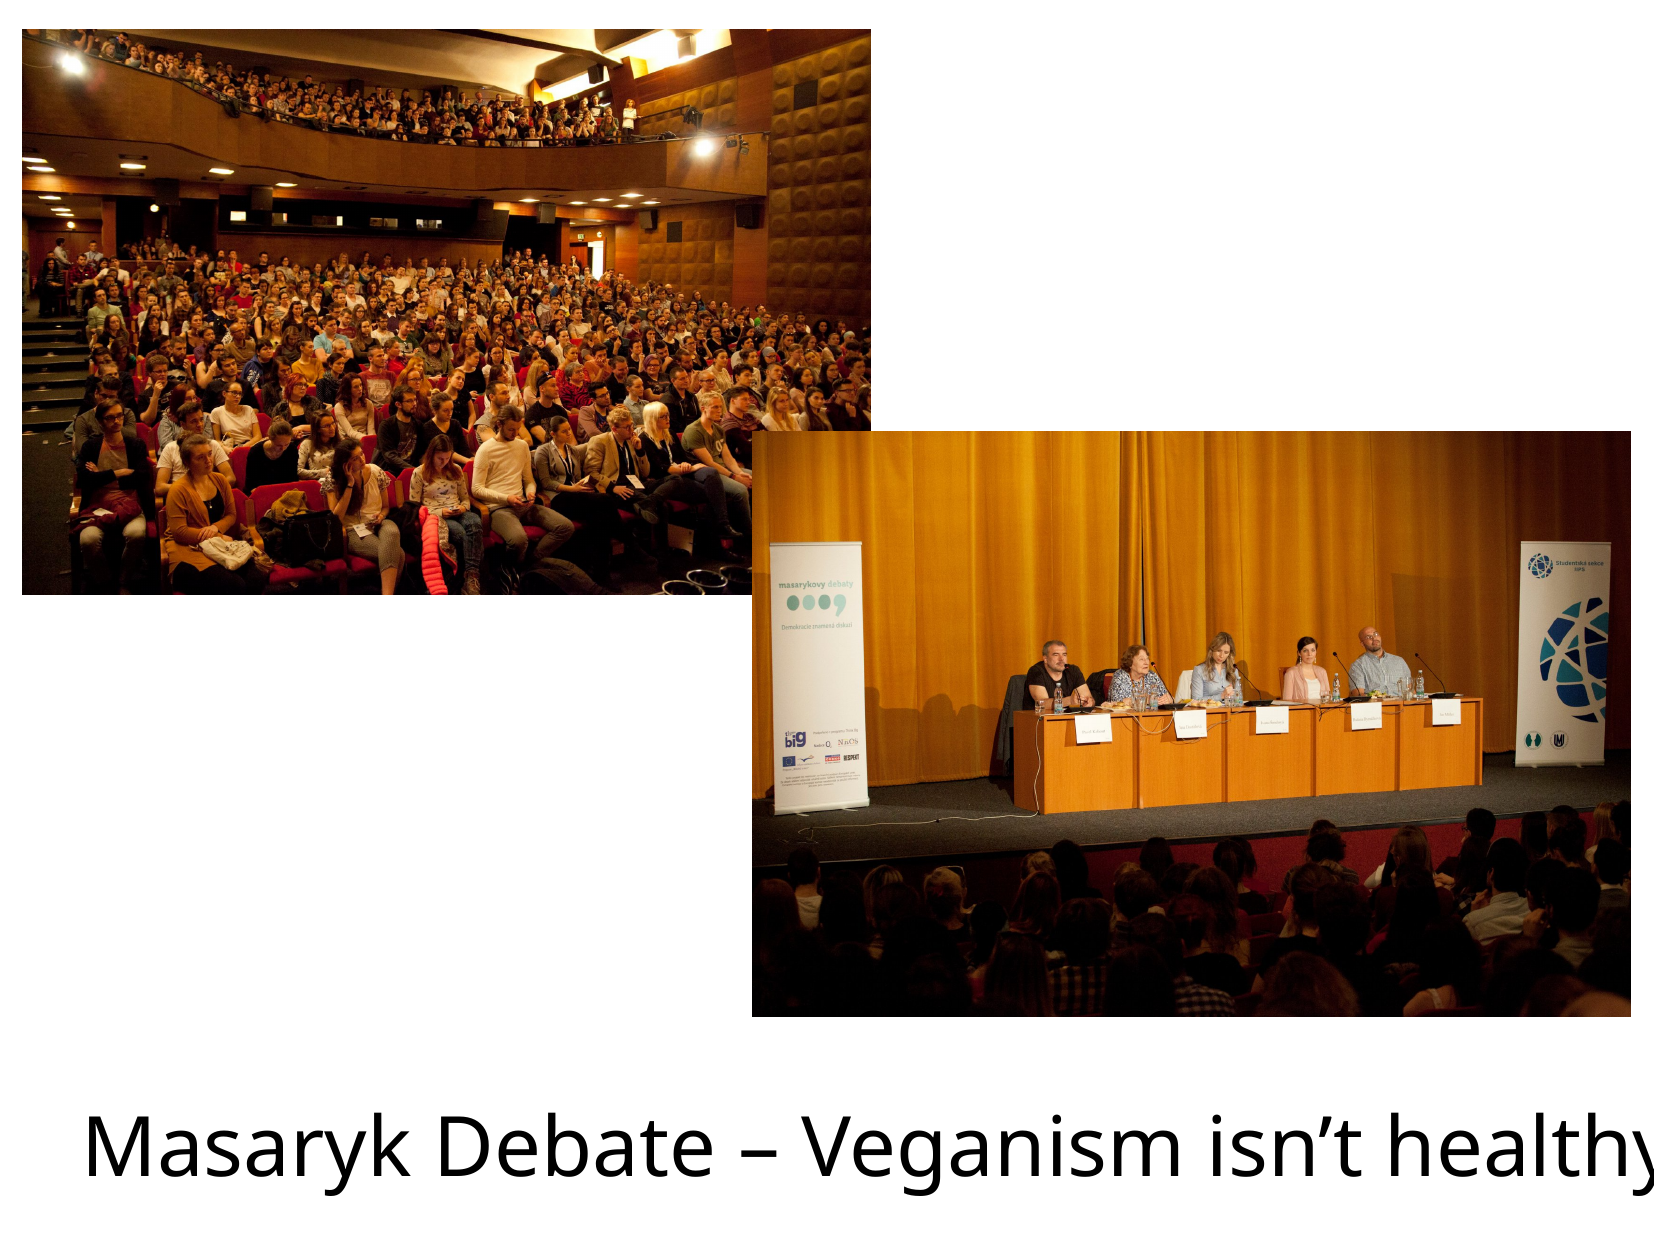

Masaryk Debate – Veganism isn’t healthy (?)